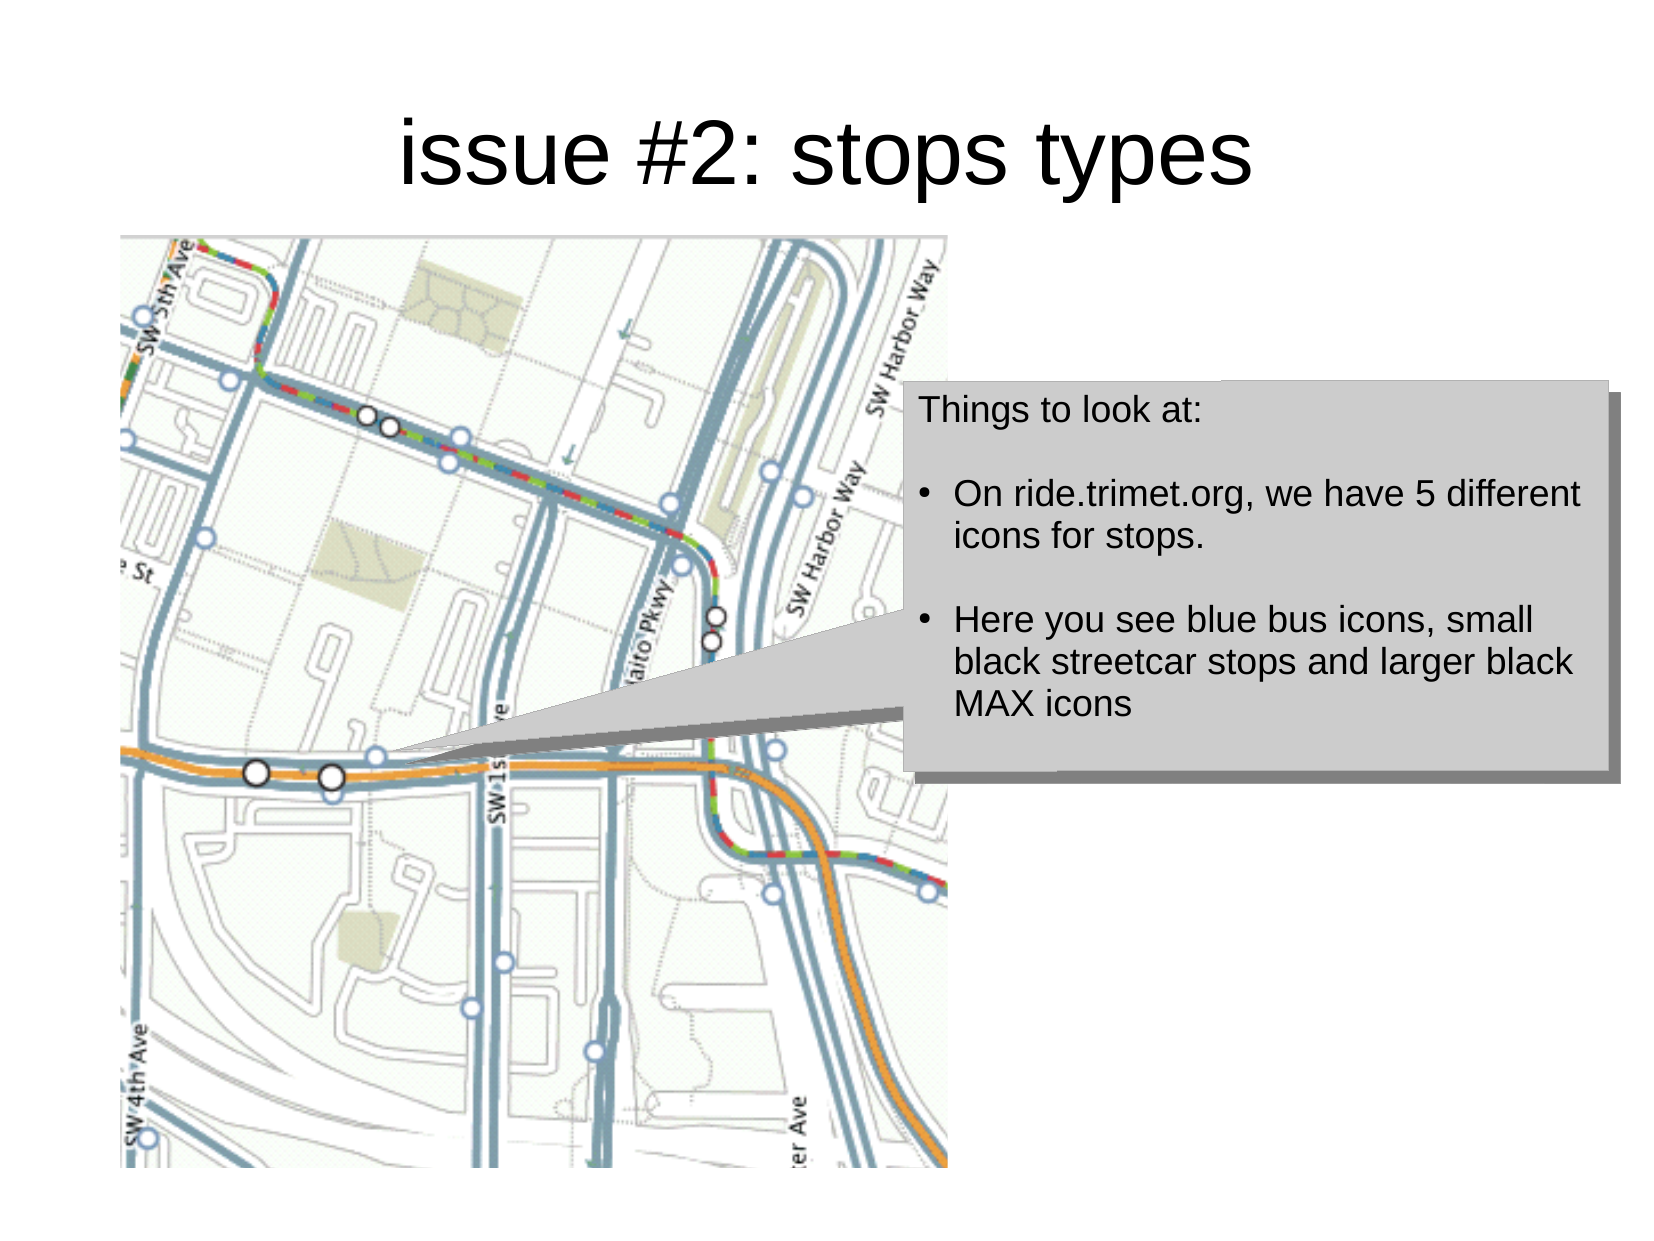

# issue #2: stops types
Things to look at:
On ride.trimet.org, we have 5 different icons for stops.
Here you see blue bus icons, small black streetcar stops and larger black MAX icons